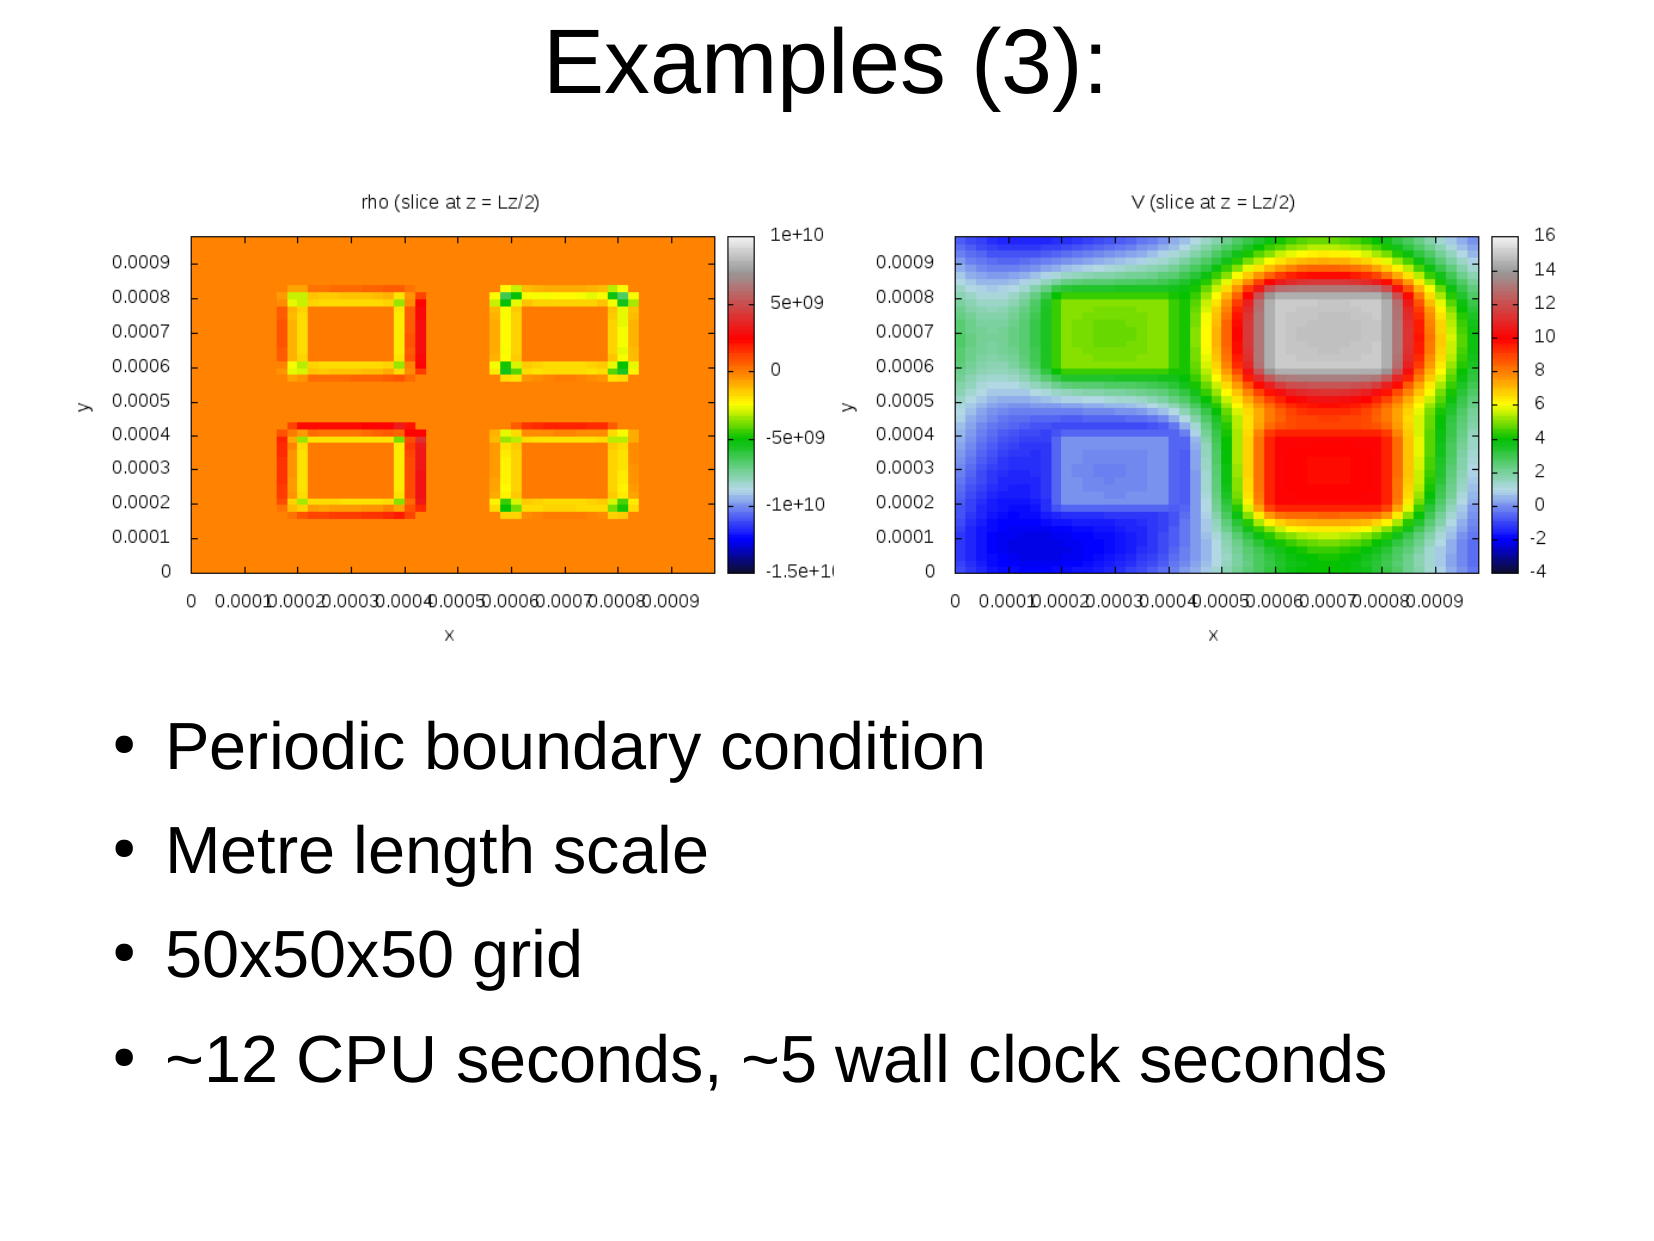

# Examples (3):
Periodic boundary condition
Metre length scale
50x50x50 grid
~12 CPU seconds, ~5 wall clock seconds